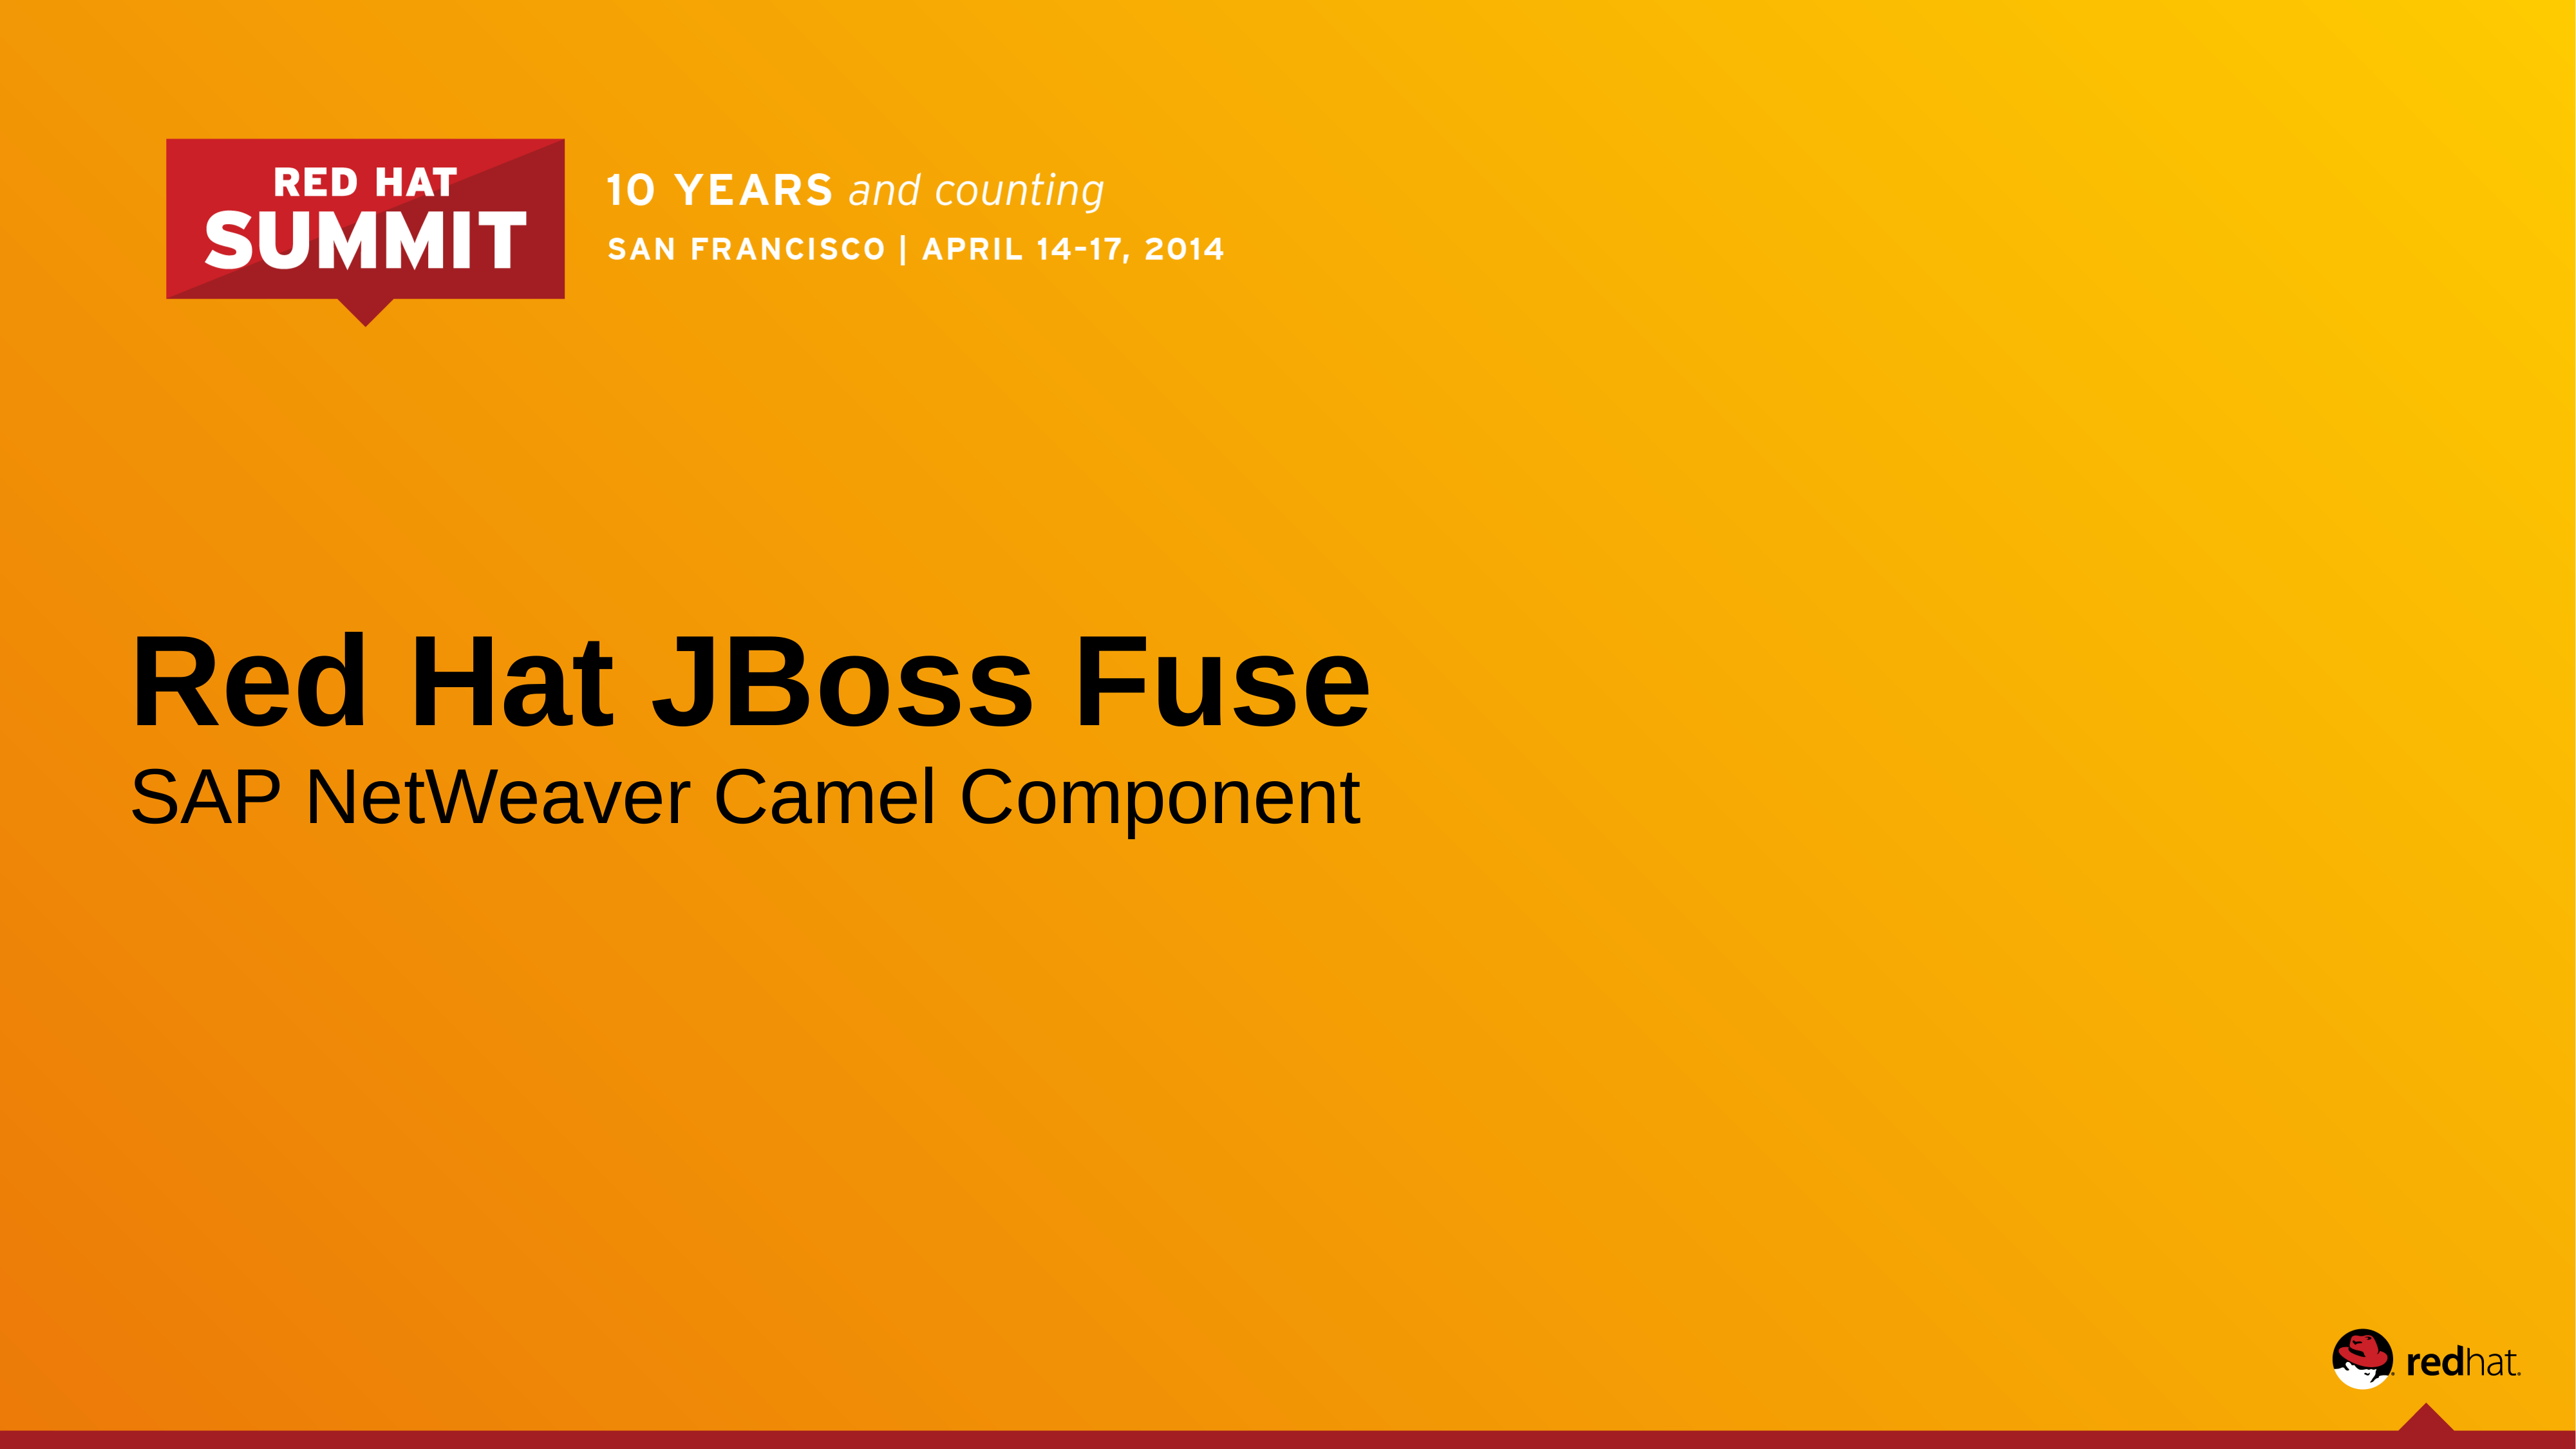

# Red Hat JBoss Fuse SAP NetWeaver Camel Component